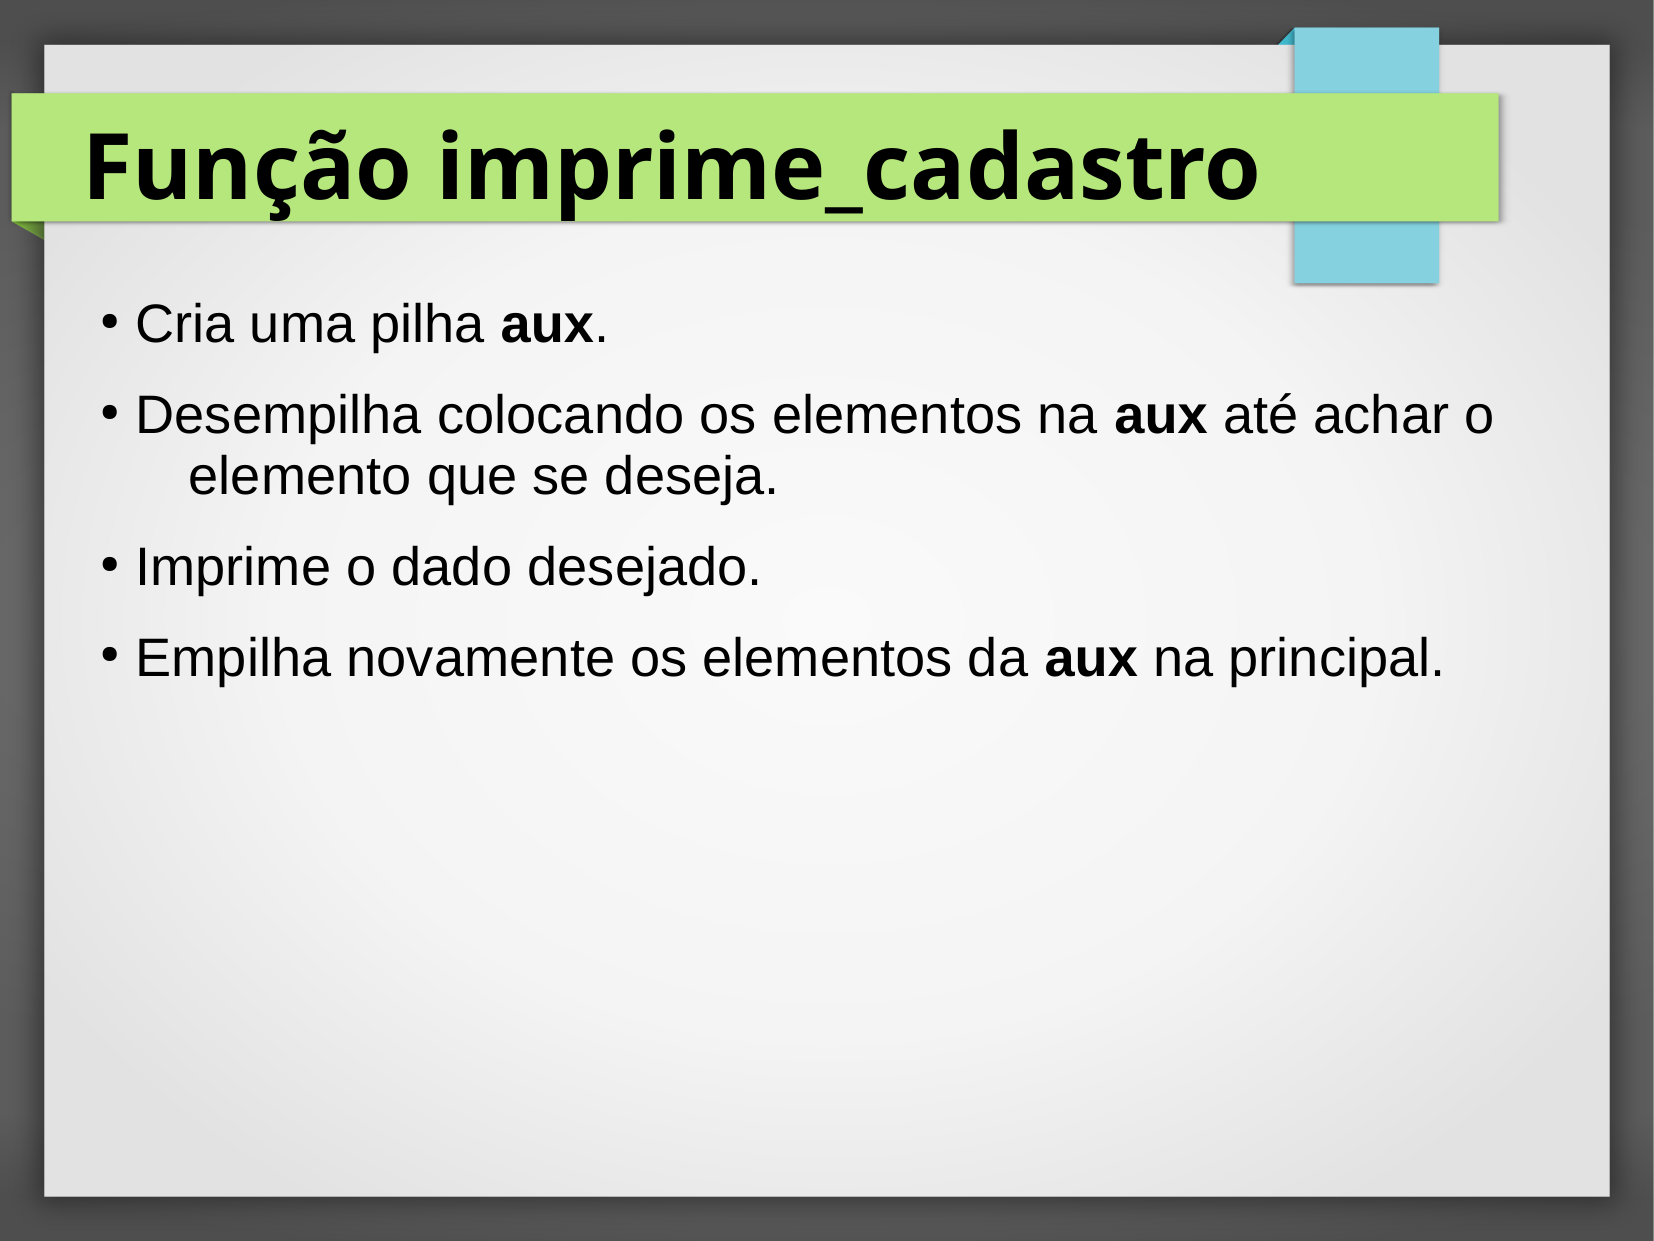

# Função imprime_cadastro
Cria uma pilha aux.
Desempilha colocando os elementos na aux até achar o elemento que se deseja.
Imprime o dado desejado.
Empilha novamente os elementos da aux na principal.